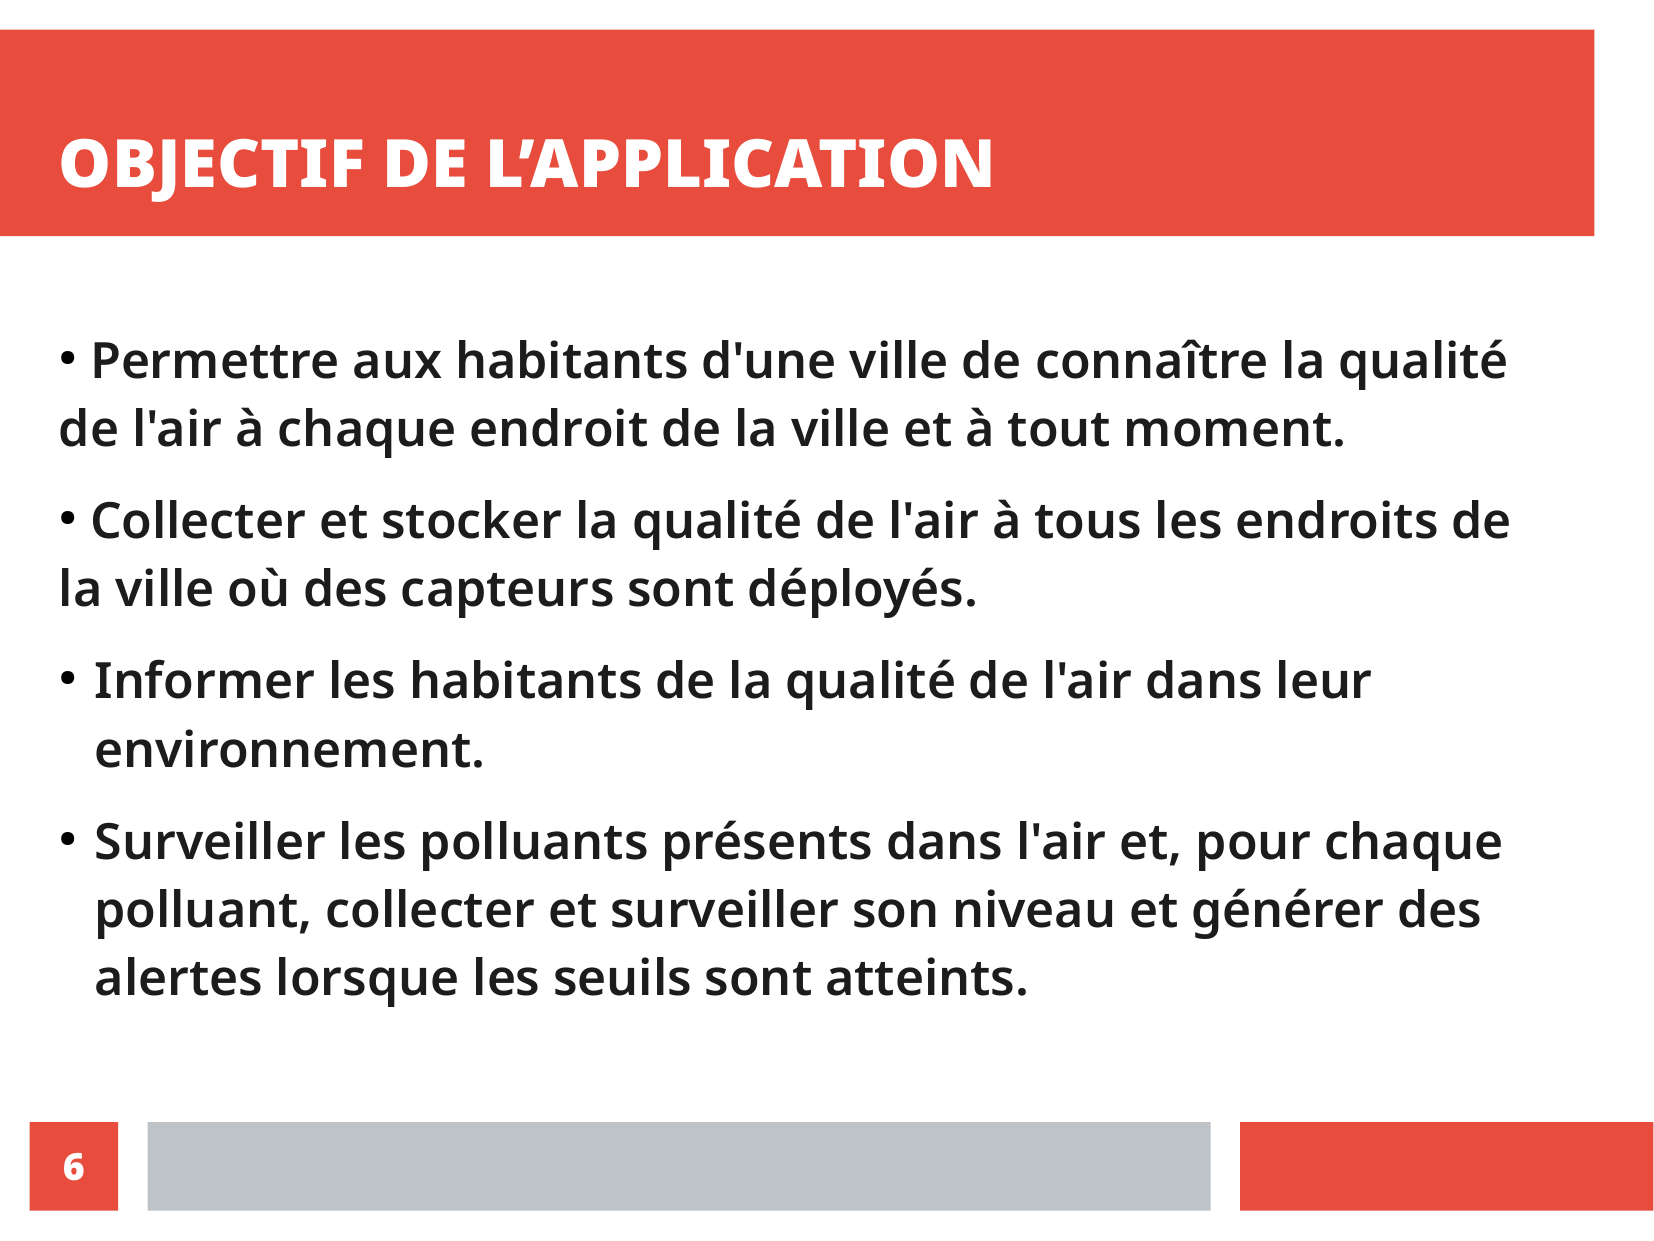

# OBJECTIF DE L’APPLICATION
 Permettre aux habitants d'une ville de connaître la qualité de l'air à chaque endroit de la ville et à tout moment.
 Collecter et stocker la qualité de l'air à tous les endroits de la ville où des capteurs sont déployés.
Informer les habitants de la qualité de l'air dans leur environnement.
Surveiller les polluants présents dans l'air et, pour chaque polluant, collecter et surveiller son niveau et générer des alertes lorsque les seuils sont atteints.
6